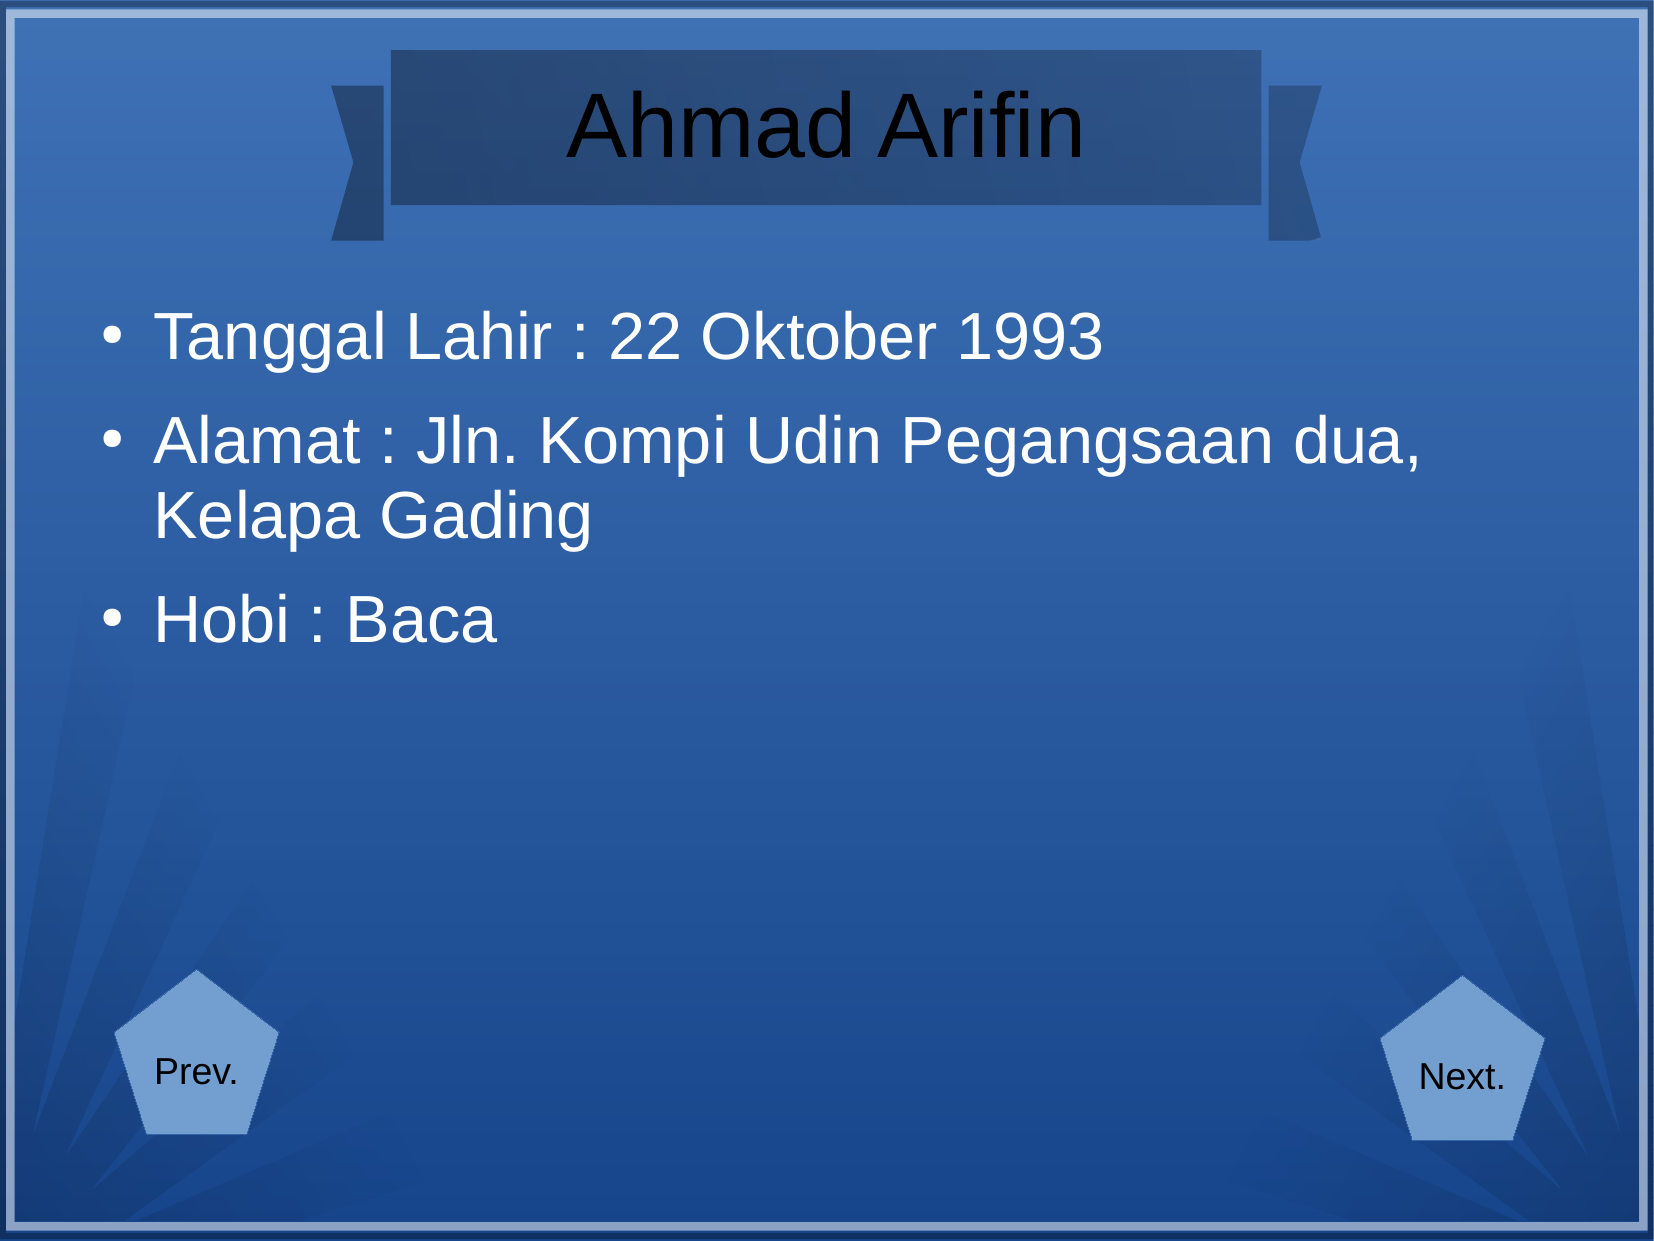

# Ahmad Arifin
Tanggal Lahir : 22 Oktober 1993
Alamat : Jln. Kompi Udin Pegangsaan dua, Kelapa Gading
Hobi : Baca
Prev.
Next.